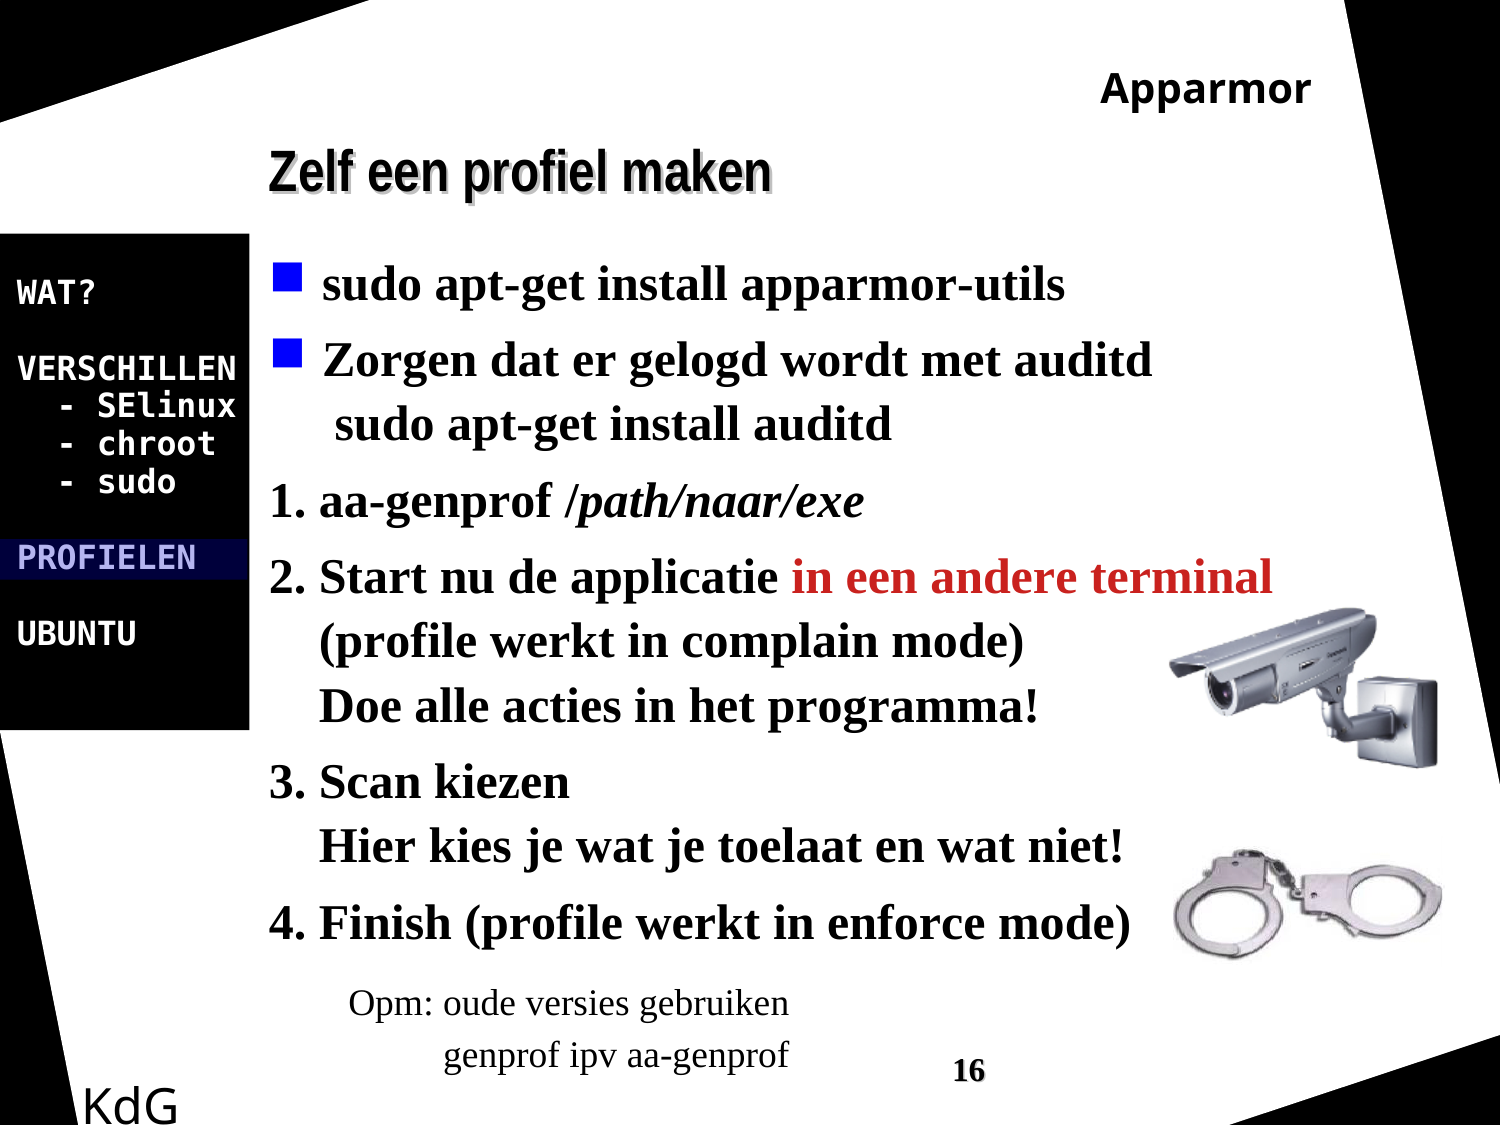

# Zelf een profiel maken
sudo apt-get install apparmor-utils
Zorgen dat er gelogd wordt met auditd
 sudo apt-get install auditd
1. aa-genprof /path/naar/exe
2. Start nu de applicatie in een andere terminal
 (profile werkt in complain mode)
 Doe alle acties in het programma!
3. Scan kiezen
 Hier kies je wat je toelaat en wat niet!
4. Finish (profile werkt in enforce mode)
Opm: oude versies gebruiken
 genprof ipv aa-genprof